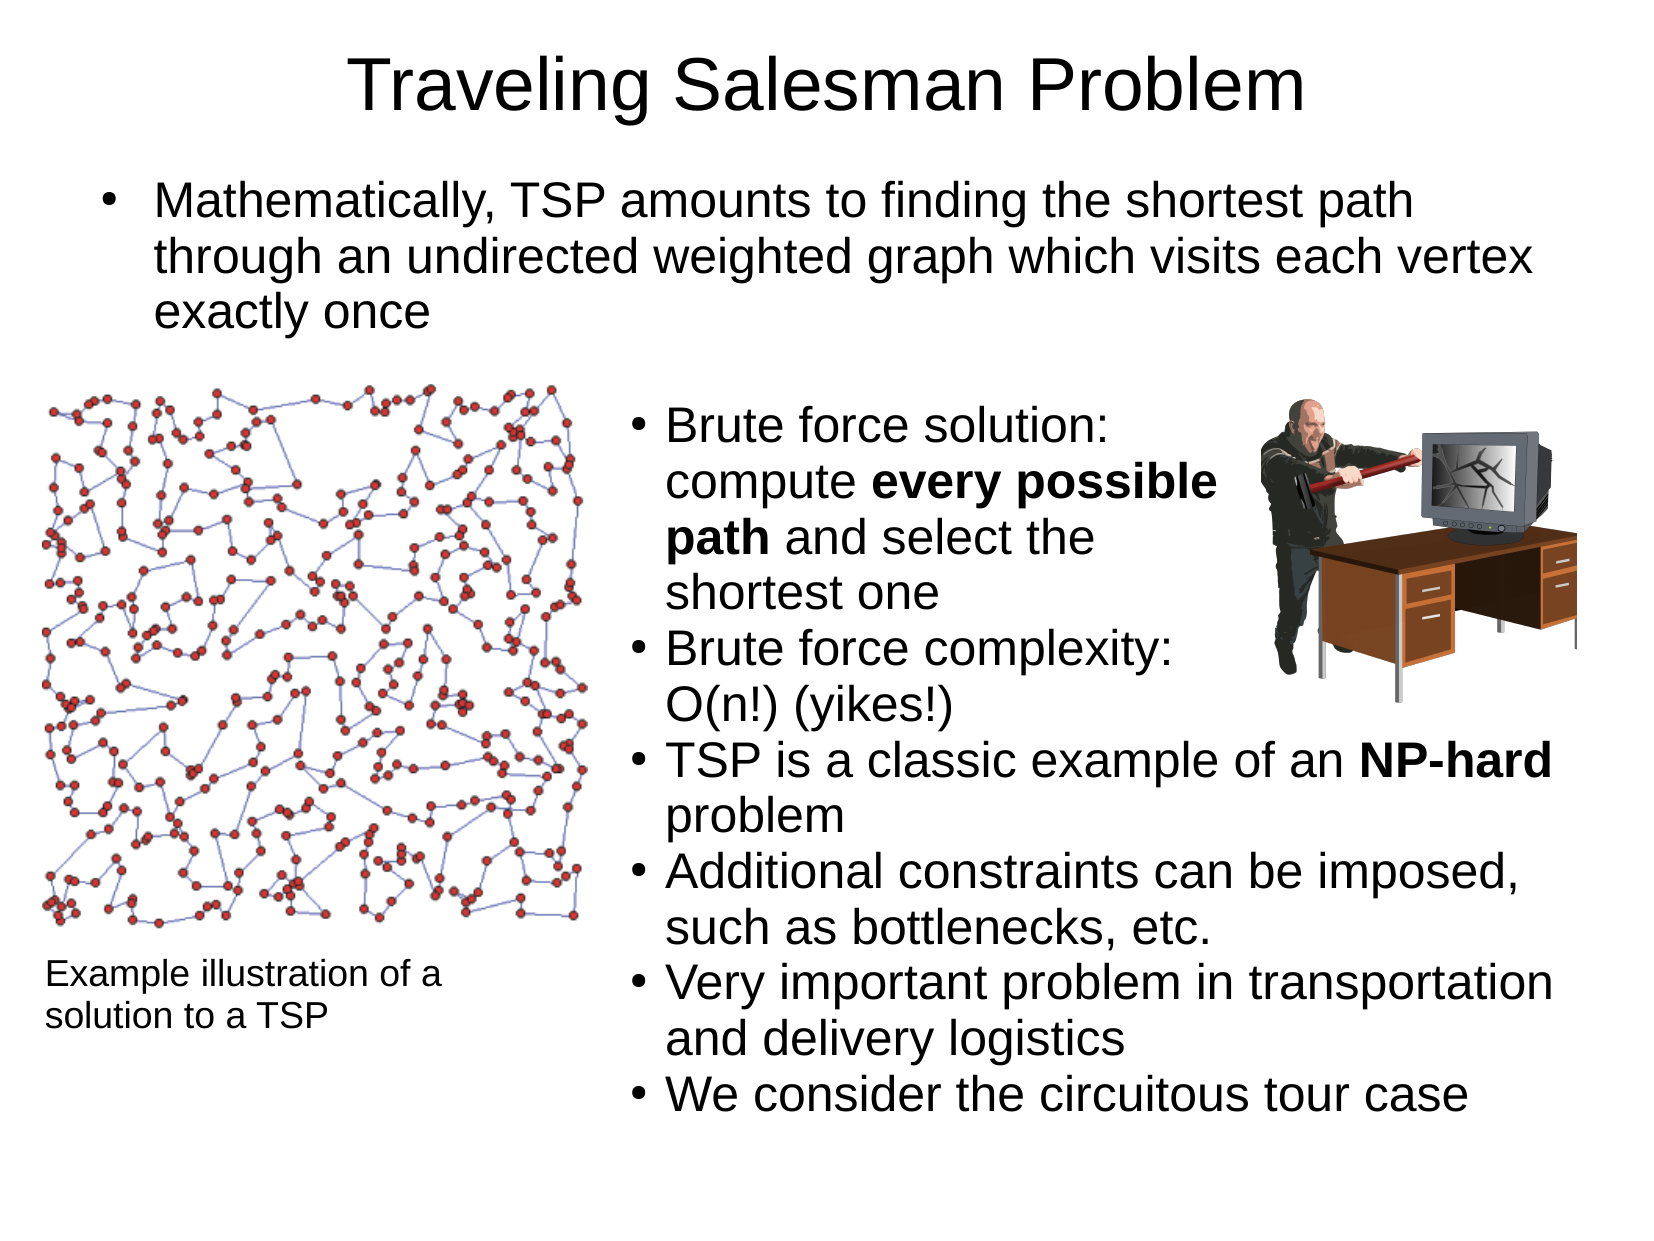

# Traveling Salesman Problem
Mathematically, TSP amounts to finding the shortest path through an undirected weighted graph which visits each vertex exactly once
Brute force solution:
compute every possible
path and select the
shortest one
Brute force complexity:
O(n!) (yikes!)
TSP is a classic example of an NP-hard problem
Additional constraints can be imposed, such as bottlenecks, etc.
Very important problem in transportation and delivery logistics
We consider the circuitous tour case
Example illustration of a solution to a TSP